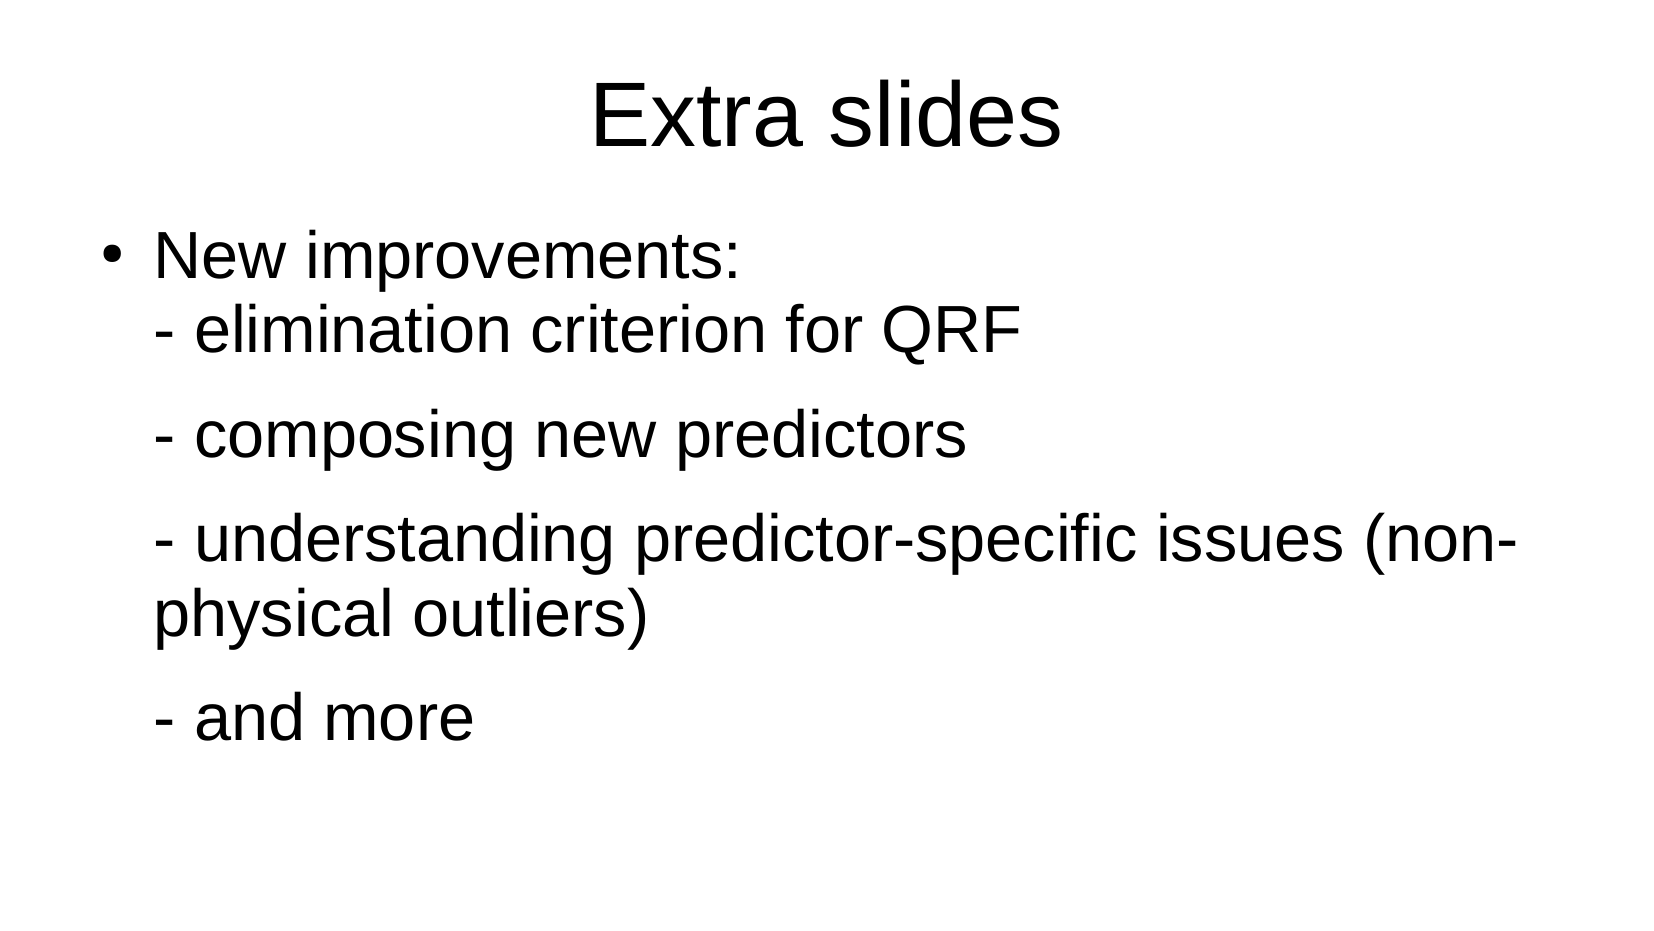

# Extra slides
New improvements:
- elimination criterion for QRF
- composing new predictors
- understanding predictor-specific issues (non-physical outliers)
- and more